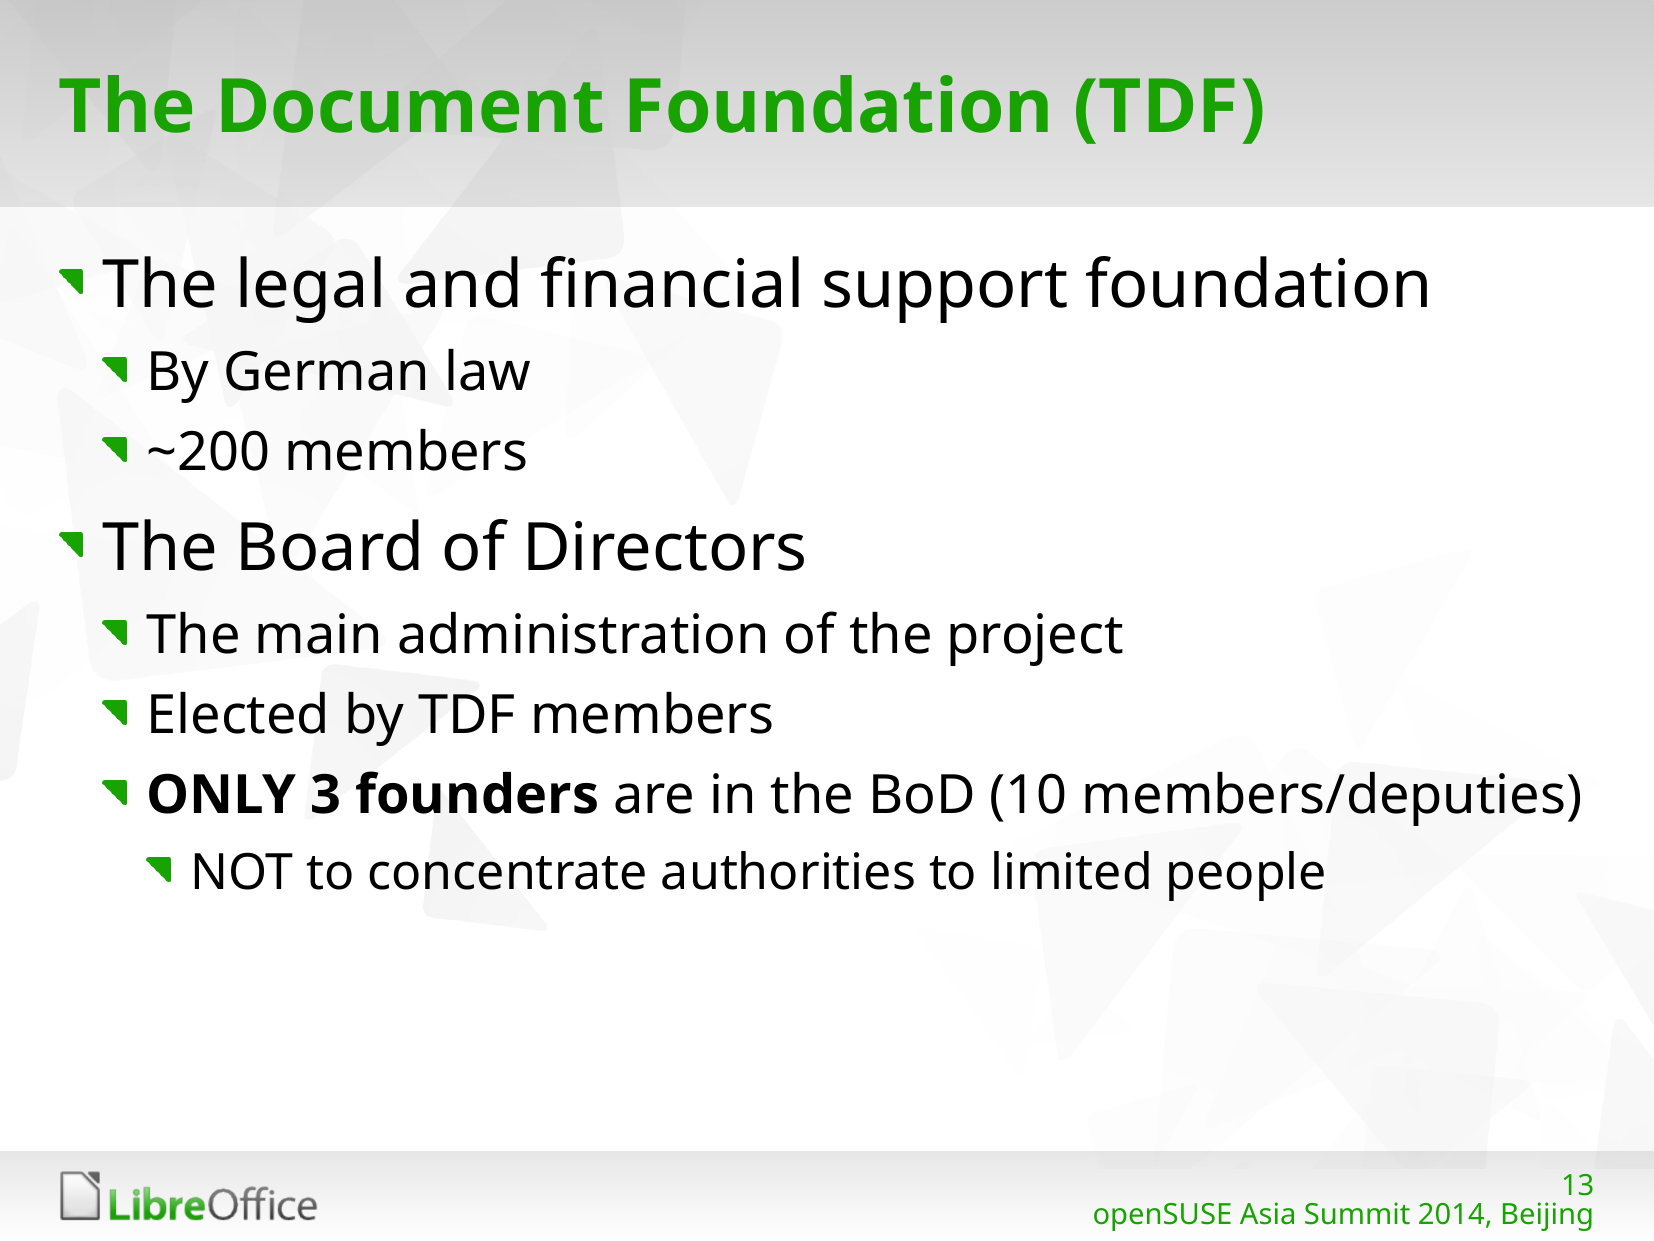

# The Document Foundation (TDF)
The legal and financial support foundation
By German law
~200 members
The Board of Directors
The main administration of the project
Elected by TDF members
ONLY 3 founders are in the BoD (10 members/deputies)
NOT to concentrate authorities to limited people
13
openSUSE Asia Summit 2014, Beijing